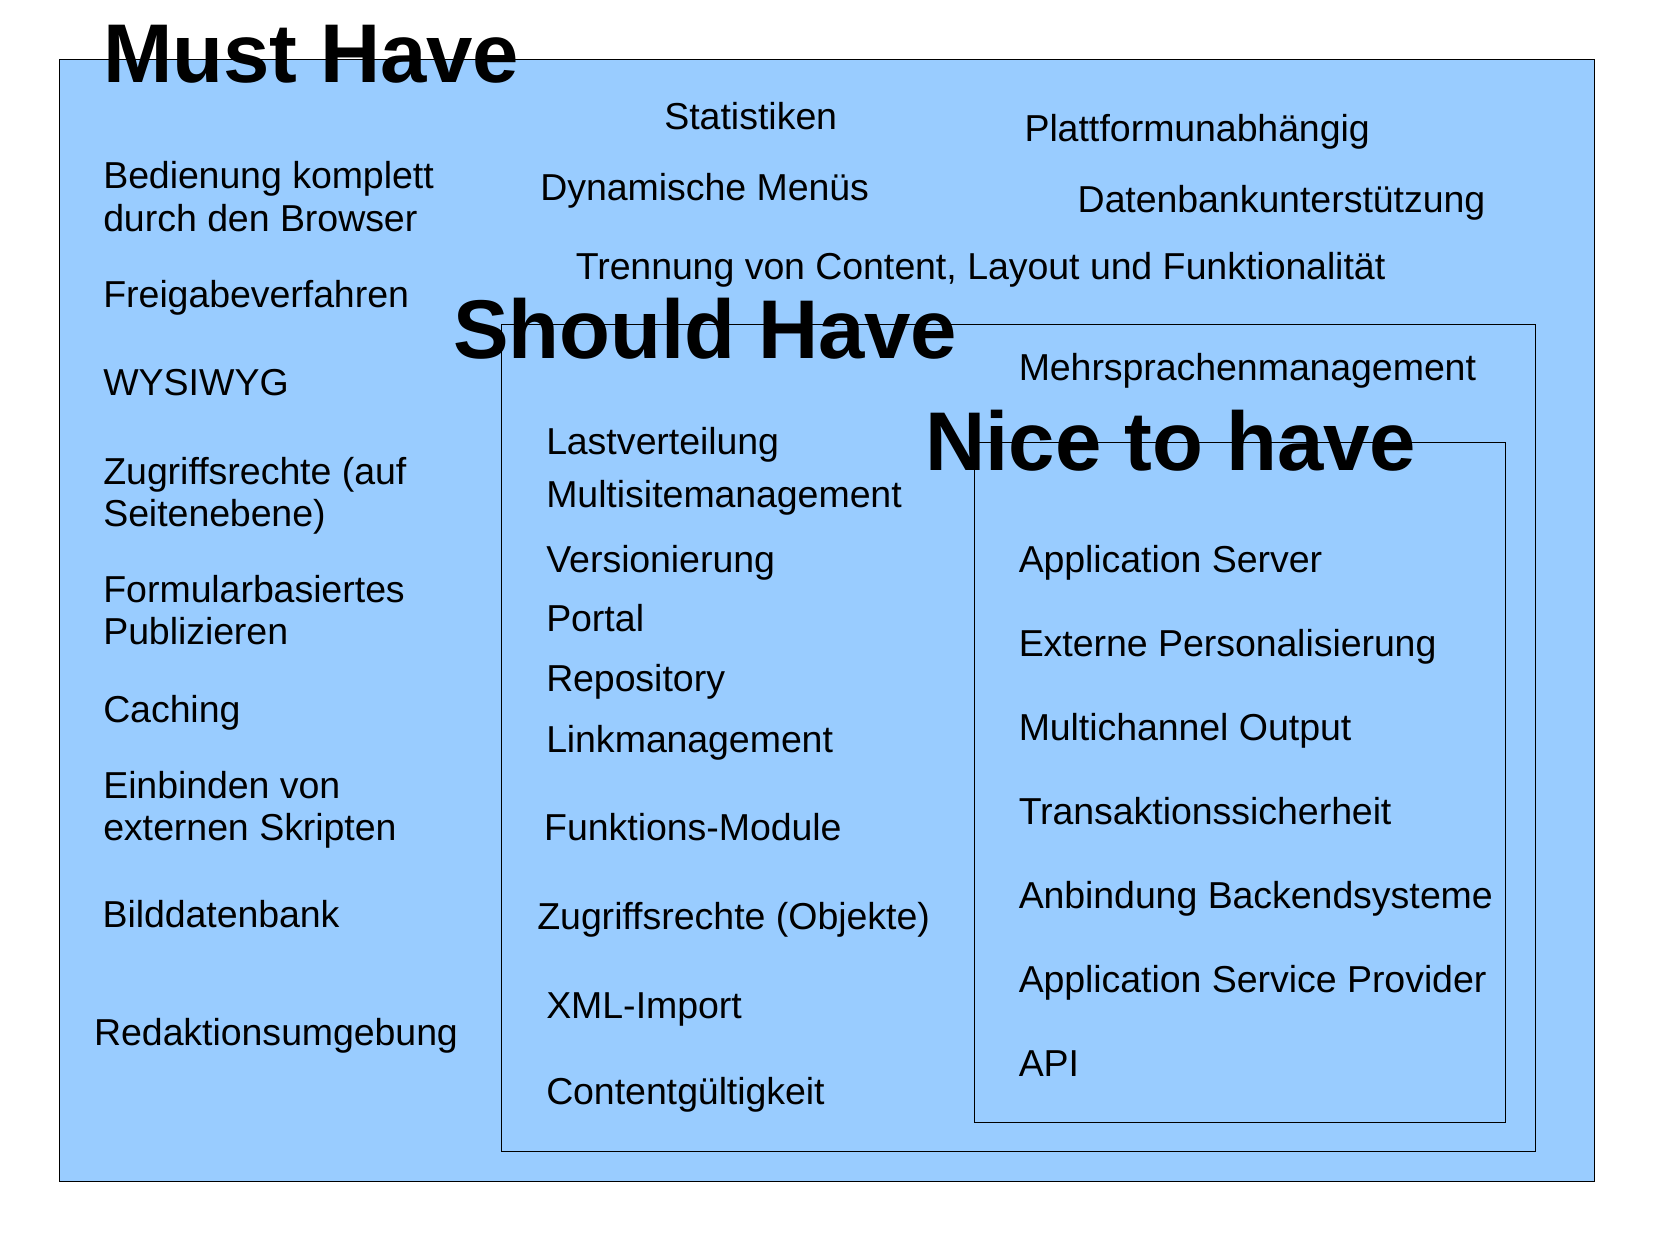

Must Have
Statistiken
Plattformunabhängig
Bedienung komplett durch den Browser
Dynamische Menüs
Datenbankunterstützung
Trennung von Content, Layout und Funktionalität
Freigabeverfahren
Should Have
1
Mehrsprachenmanagement
WYSIWYG
Nice to have
Lastverteilung
Zugriffsrechte (auf Seitenebene)
Multisitemanagement
Versionierung
Application Server
Externe Personalisierung
Multichannel Output
Transaktionssicherheit
Anbindung Backendsysteme
Application Service Provider
API
Formularbasiertes Publizieren
Portal
Repository
Caching
Linkmanagement
Einbinden von externen Skripten
Funktions-Module
Bilddatenbank
Zugriffsrechte (Objekte)
XML-Import
Redaktionsumgebung
Contentgültigkeit